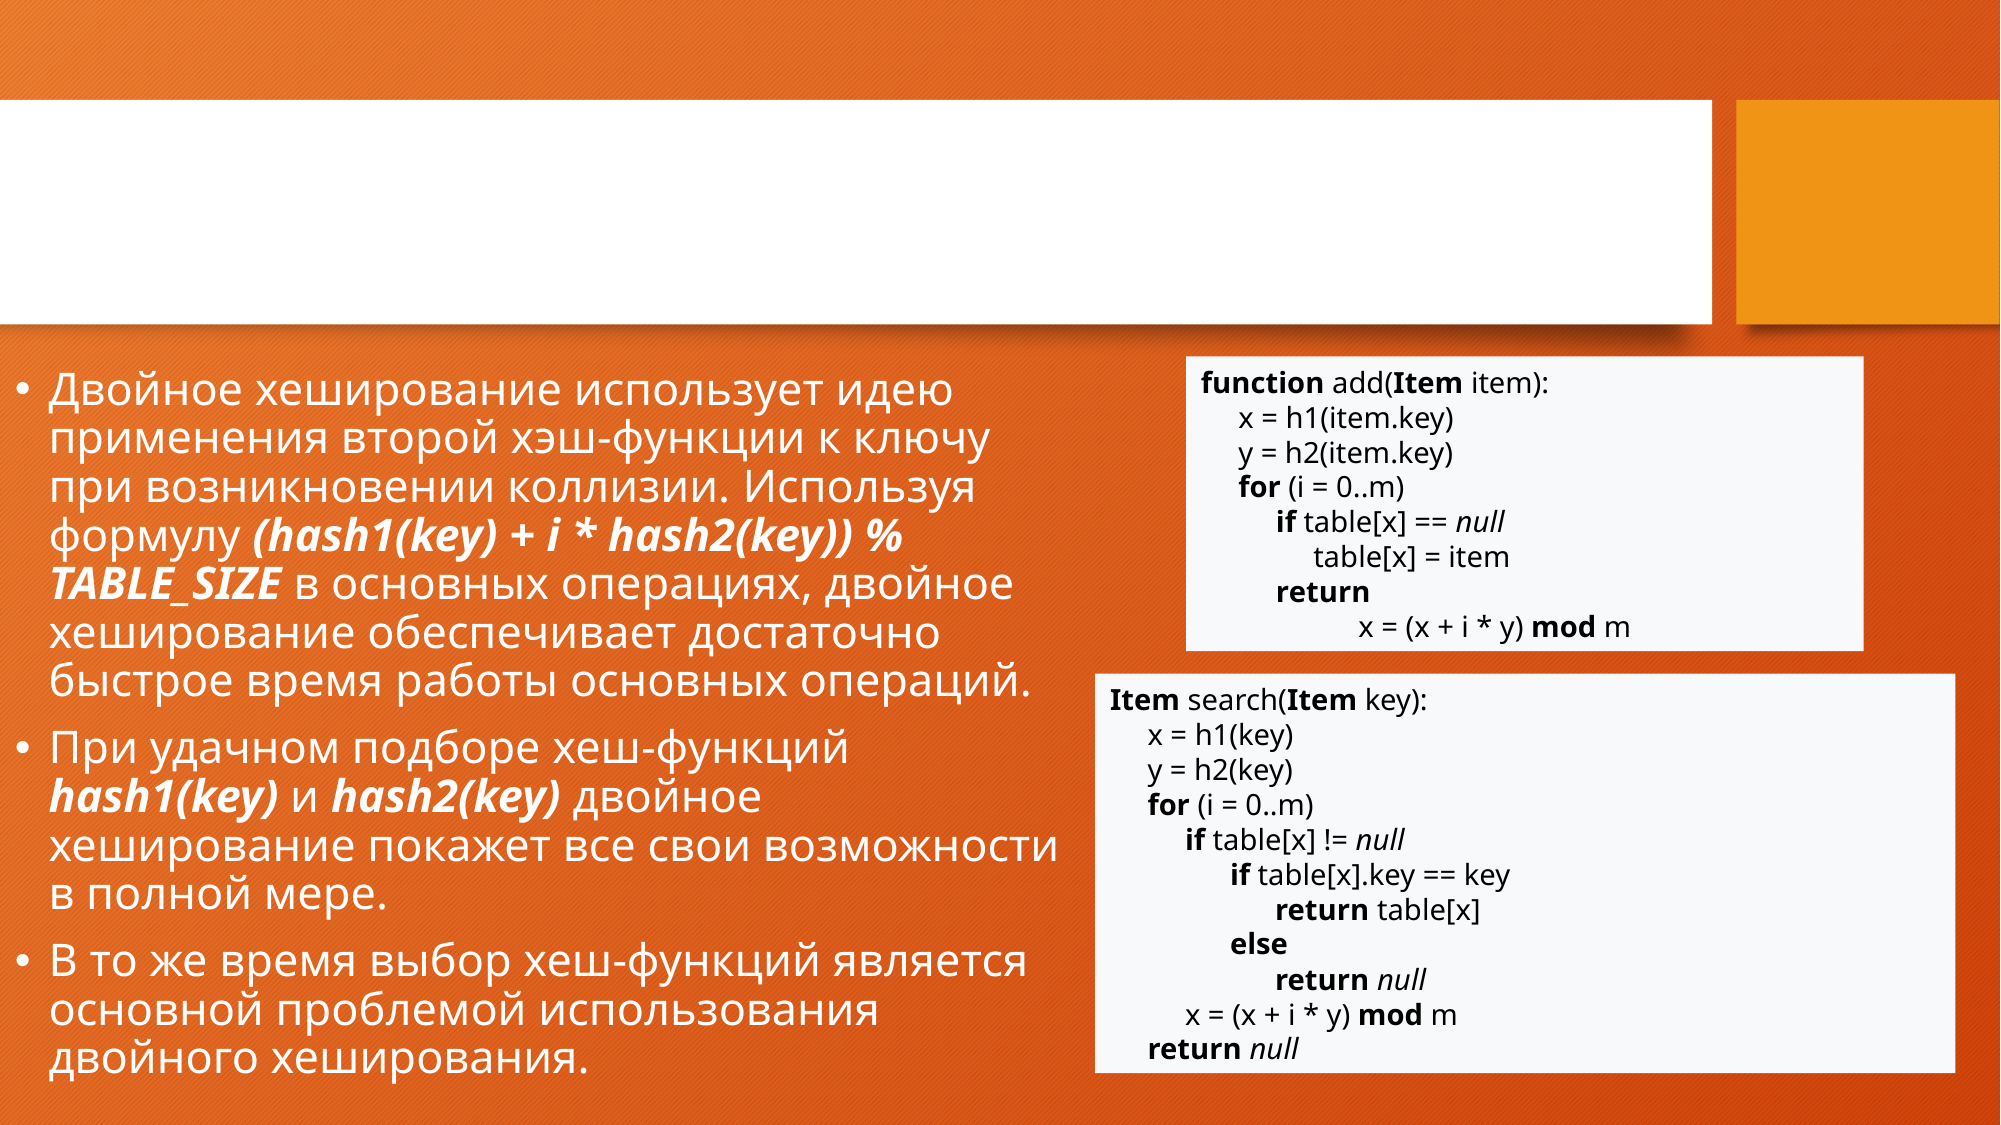

# Принцип двойного хеширования
function add(Item item):
 x = h1(item.key)
 y = h2(item.key)
 for (i = 0..m)
 if table[x] == null
 table[x] = item
 return
 	 x = (x + i * y) mod m
Двойное хеширование использует идею применения второй хэш-функции к ключу при возникновении коллизии. Используя формулу (hash1(key) + i * hash2(key)) % TABLE_SIZE в основных операциях, двойное хеширование обеспечивает достаточно быстрое время работы основных операций.
При удачном подборе хеш-функций hash1(key) и hash2(key) двойное хеширование покажет все свои возможности в полной мере.
В то же время выбор хеш-функций является основной проблемой использования двойного хеширования.
Item search(Item key):
 x = h1(key)
 y = h2(key)
 for (i = 0..m)
 if table[x] != null
 if table[x].key == key
 return table[x]
 else
 return null
 x = (x + i * y) mod m
 return null